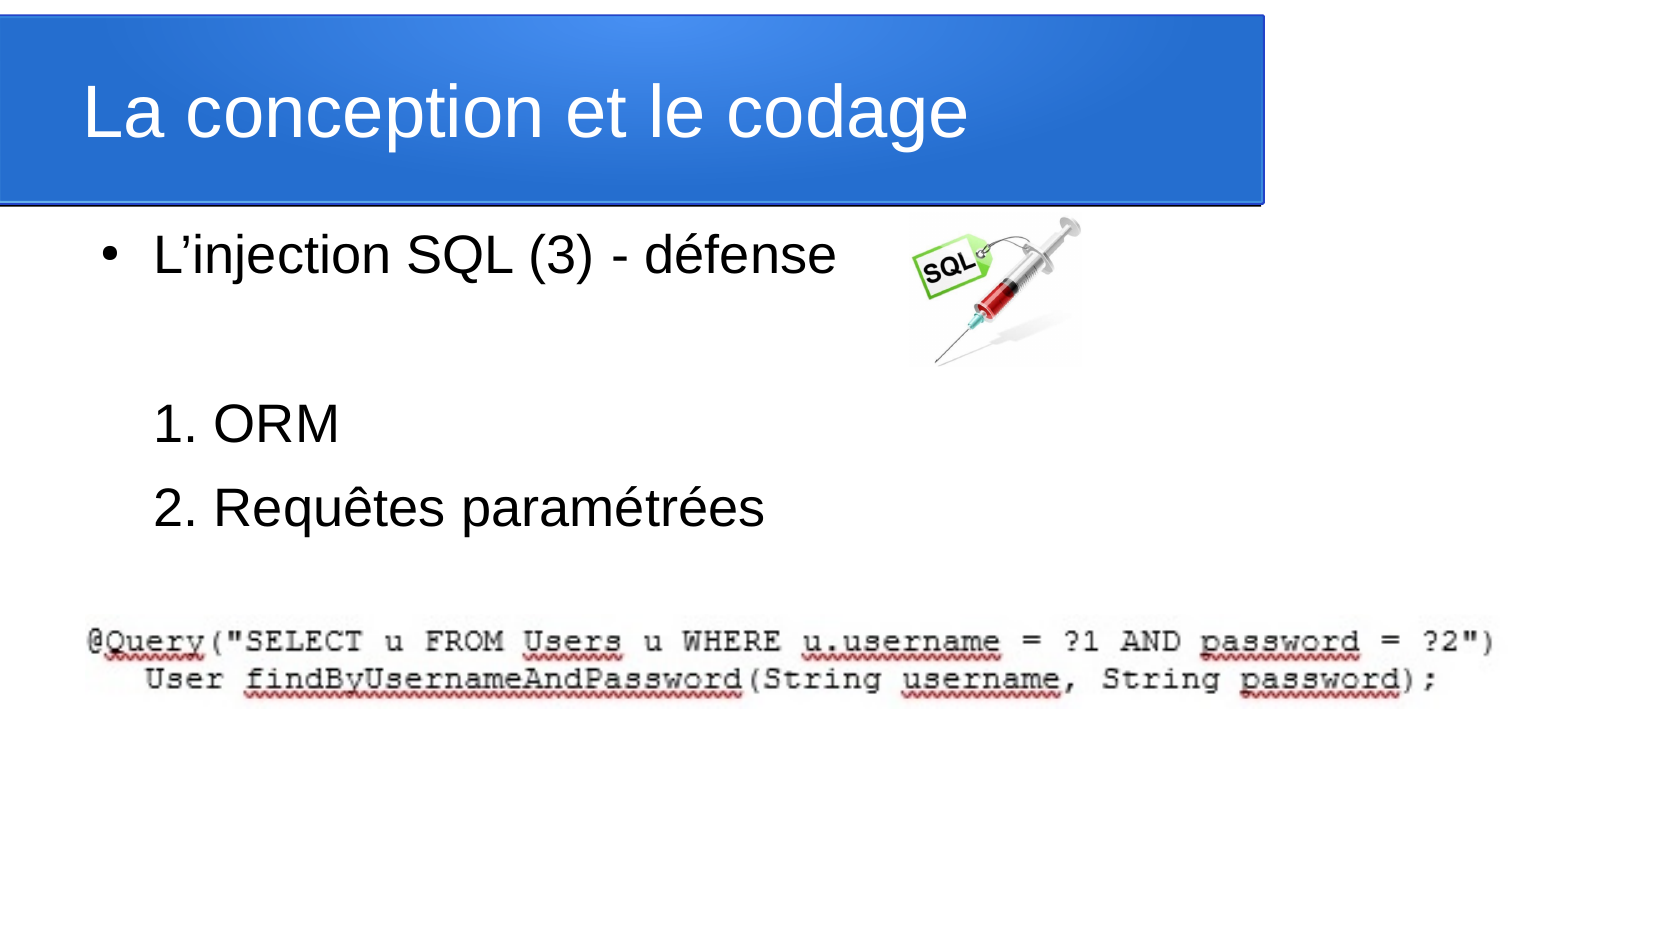

# La conception et le codage
L’injection SQL (3)	 - défense
1. ORM
2. Requêtes paramétrées